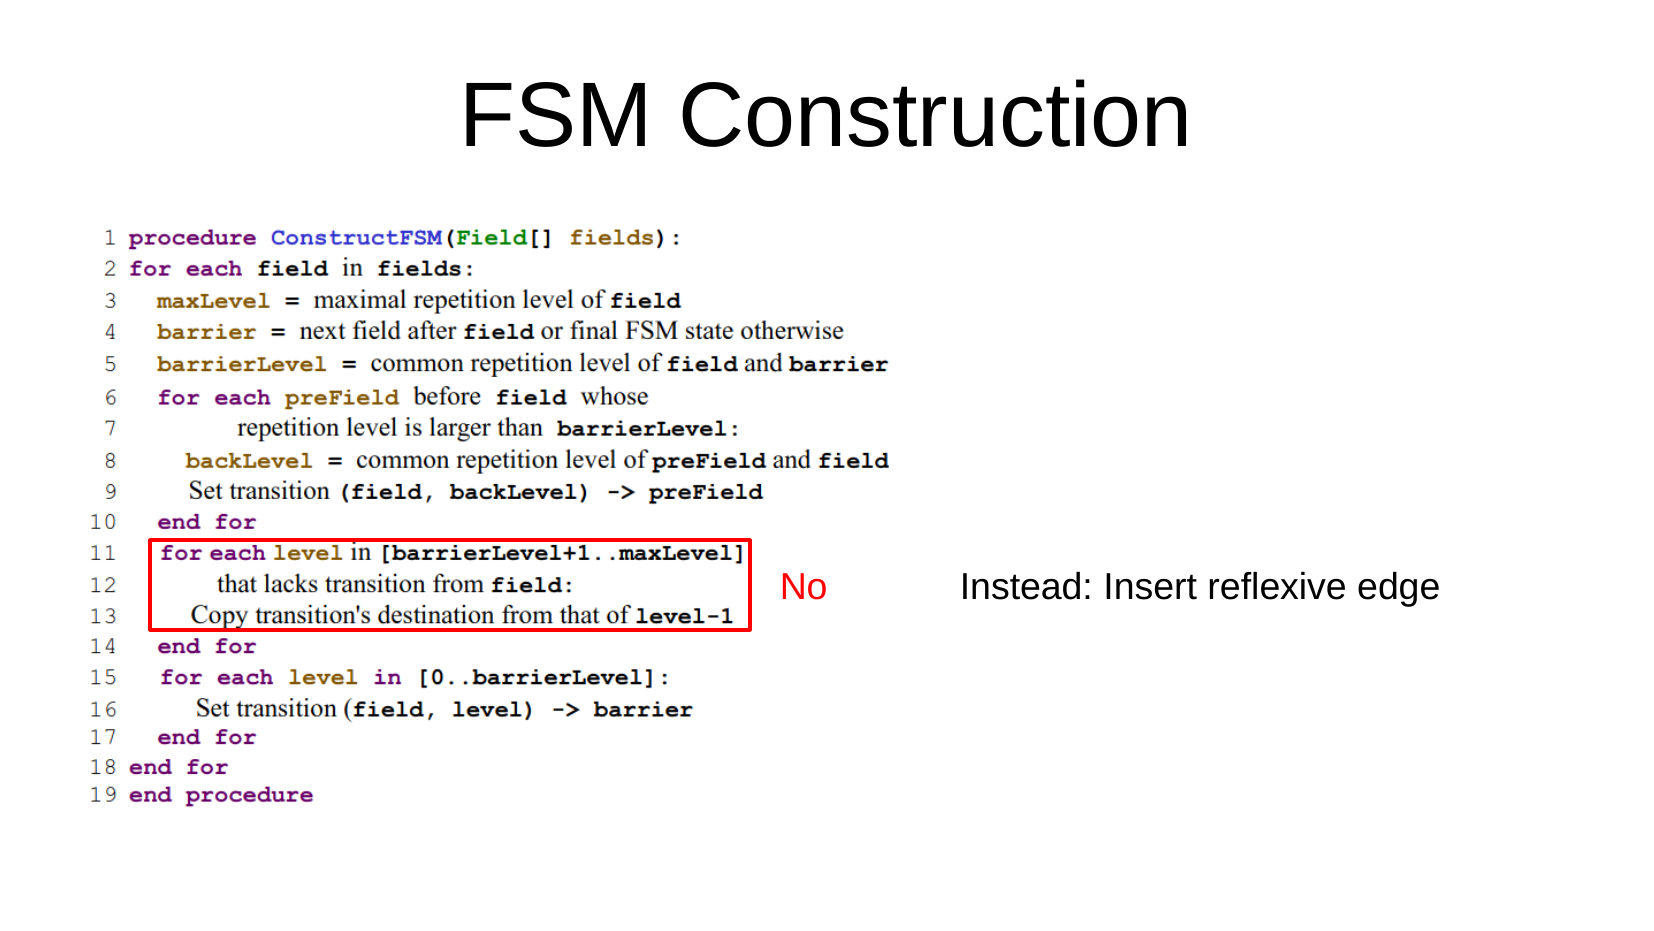

# FSM Construction
No
Instead: Insert reflexive edge